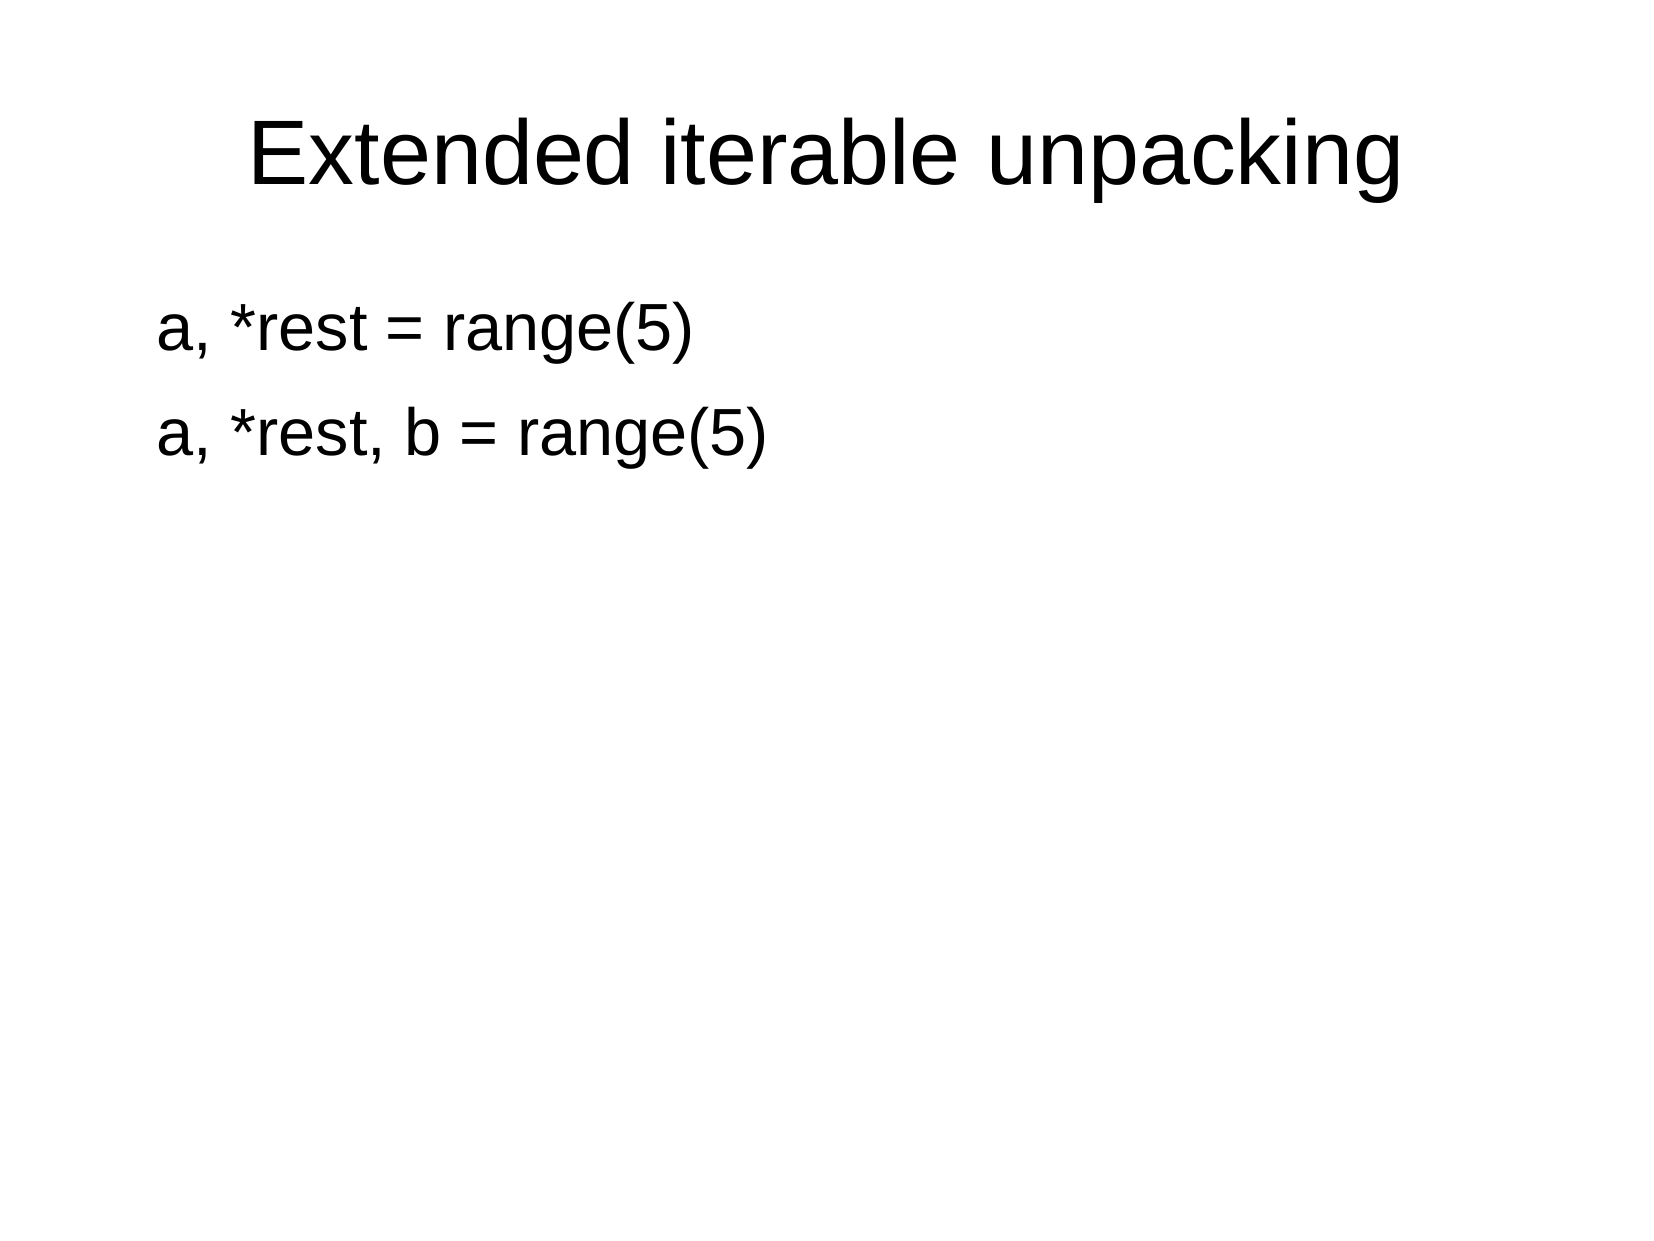

# Extended iterable unpacking
 a, *rest = range(5)
 a, *rest, b = range(5)